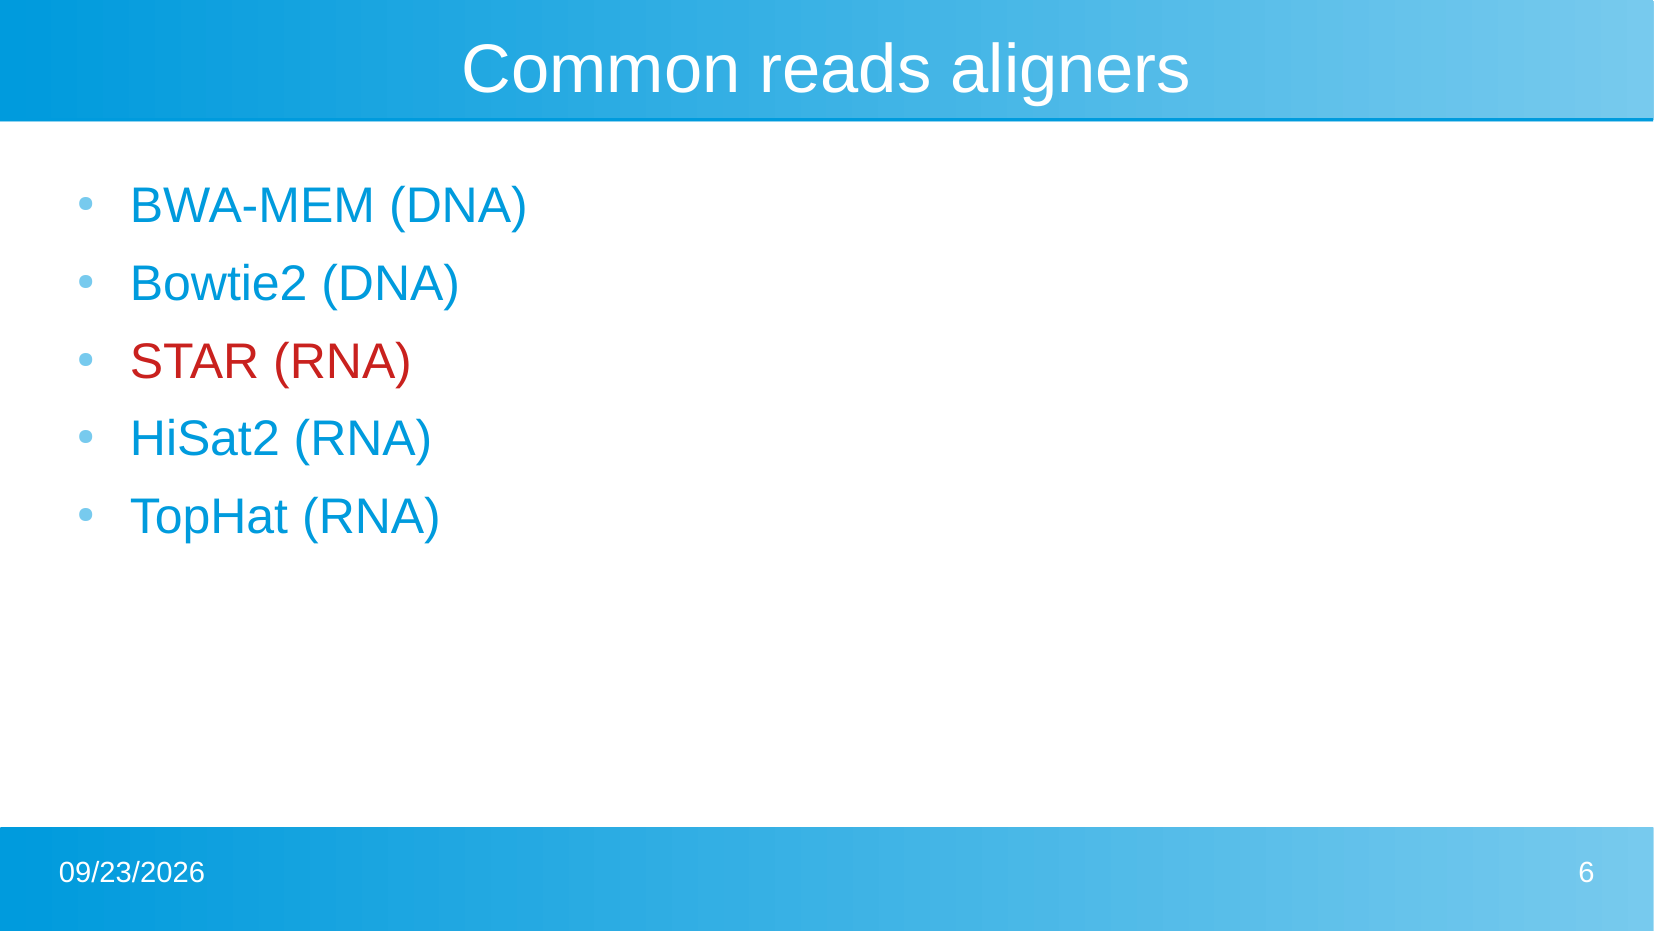

# Common reads aligners
BWA-MEM (DNA)
Bowtie2 (DNA)
STAR (RNA)
HiSat2 (RNA)
TopHat (RNA)
6